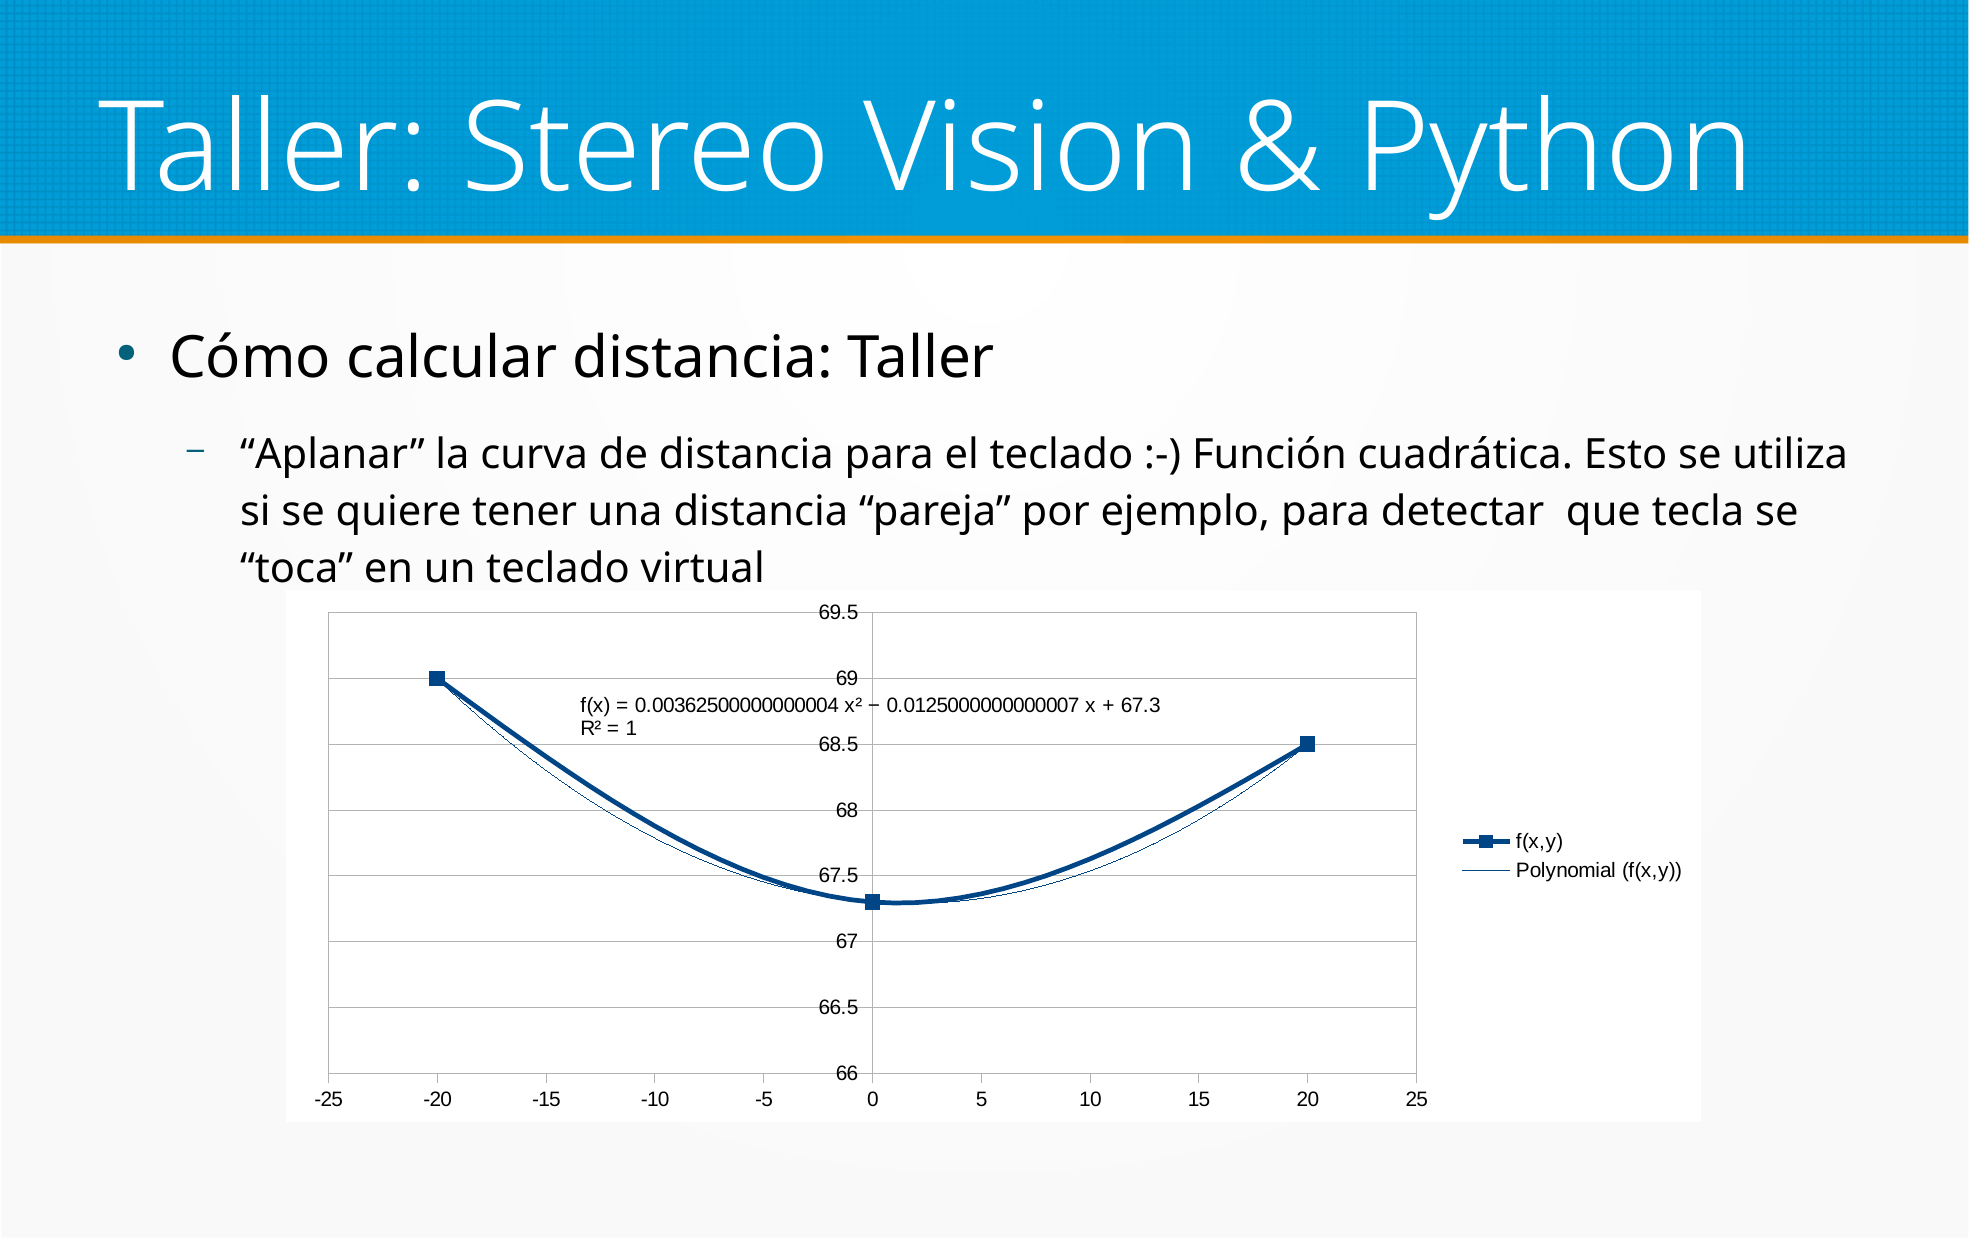

# Taller: Stereo Vision & Python
Cómo calcular distancia: Taller
“Aplanar” la curva de distancia para el teclado :-) Función cuadrática. Esto se utiliza si se quiere tener una distancia “pareja” por ejemplo, para detectar que tecla se “toca” en un teclado virtual
### Chart
| Category | f(x,y) |
|---|---|